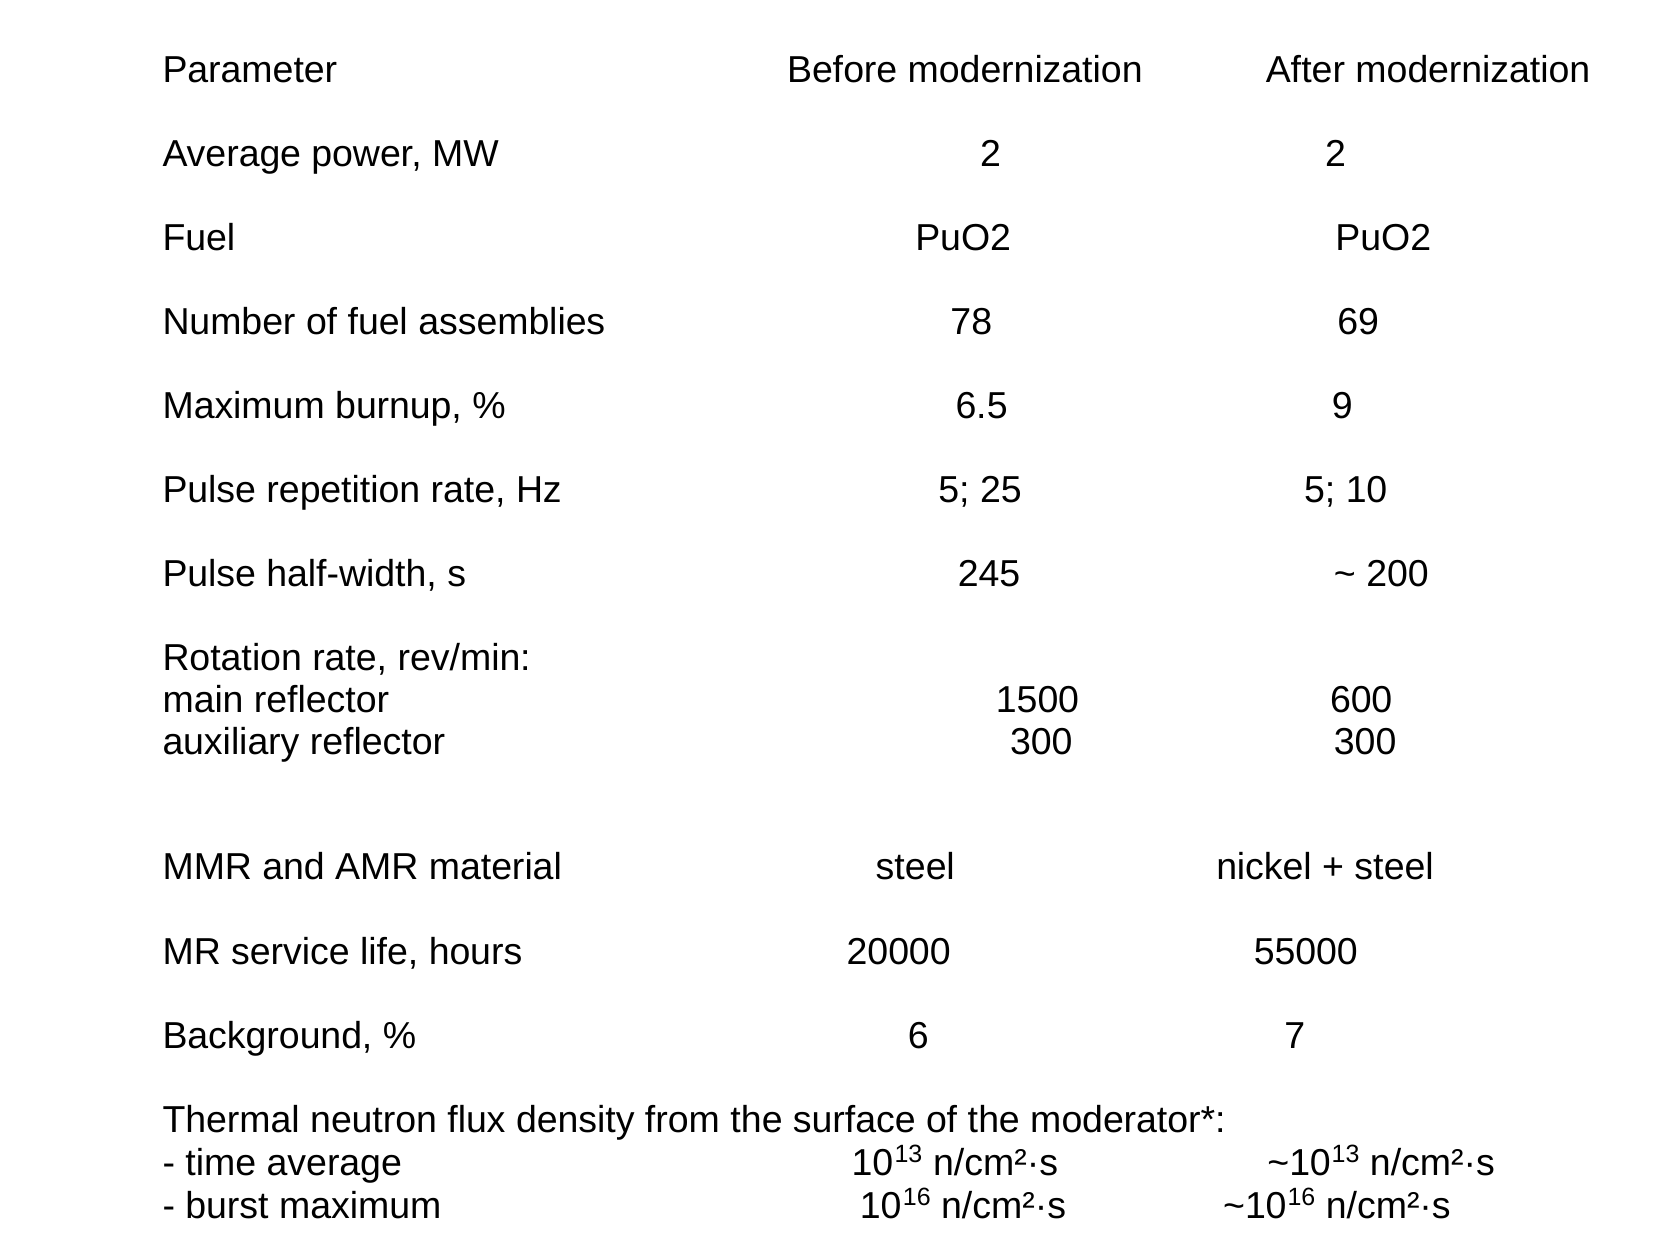

Parameter Before modernization After modernization
Average power, MW 2 2
Fuel PuO2 PuO2
Number of fuel assemblies 78 69
Maximum burnup, % 6.5 9
Pulse repetition rate, Hz 5; 25 5; 10
Pulse half-width, s 245 ~ 200
Rotation rate, rev/min:
main reflector 1500 600
auxiliary reflector 300 300
MMR and АМR material steel nickel + steel
MR service life, hours 20000 55000
Background, % 6 7
Thermal neutron flux density from the surface of the moderator*:
- time average 1013 n/cm²·s ~1013 n/cm²·s
- burst maximum 1016 n/cm²·s ~1016 n/cm²·s